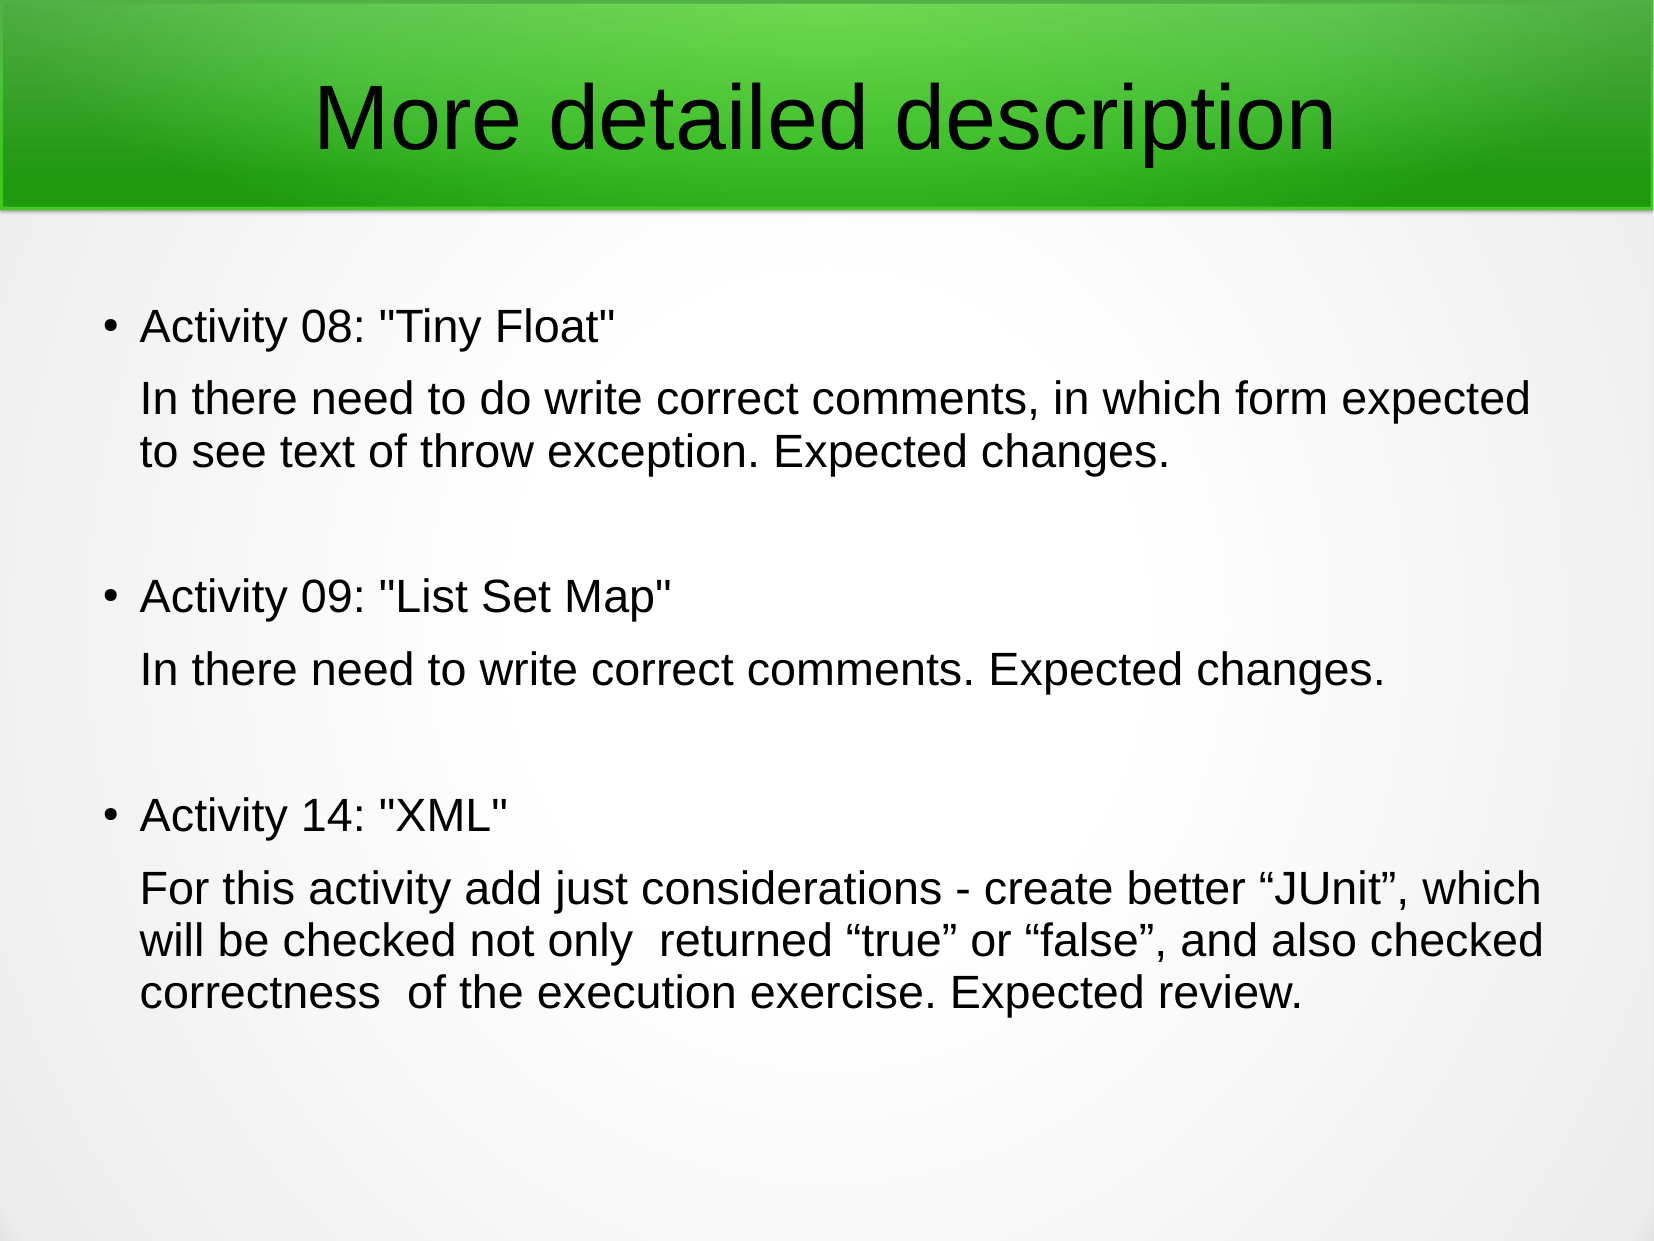

# More detailed description
Activity 08: "Tiny Float"
In there need to do write correct comments, in which form expected to see text of throw exception. Expected changes.
Activity 09: "List Set Map"
In there need to write correct comments. Expected changes.
Activity 14: "XML"
For this activity add just considerations - create better “JUnit”, which will be checked not only returned “true” or “false”, and also checked correctness of the execution exercise. Expected review.